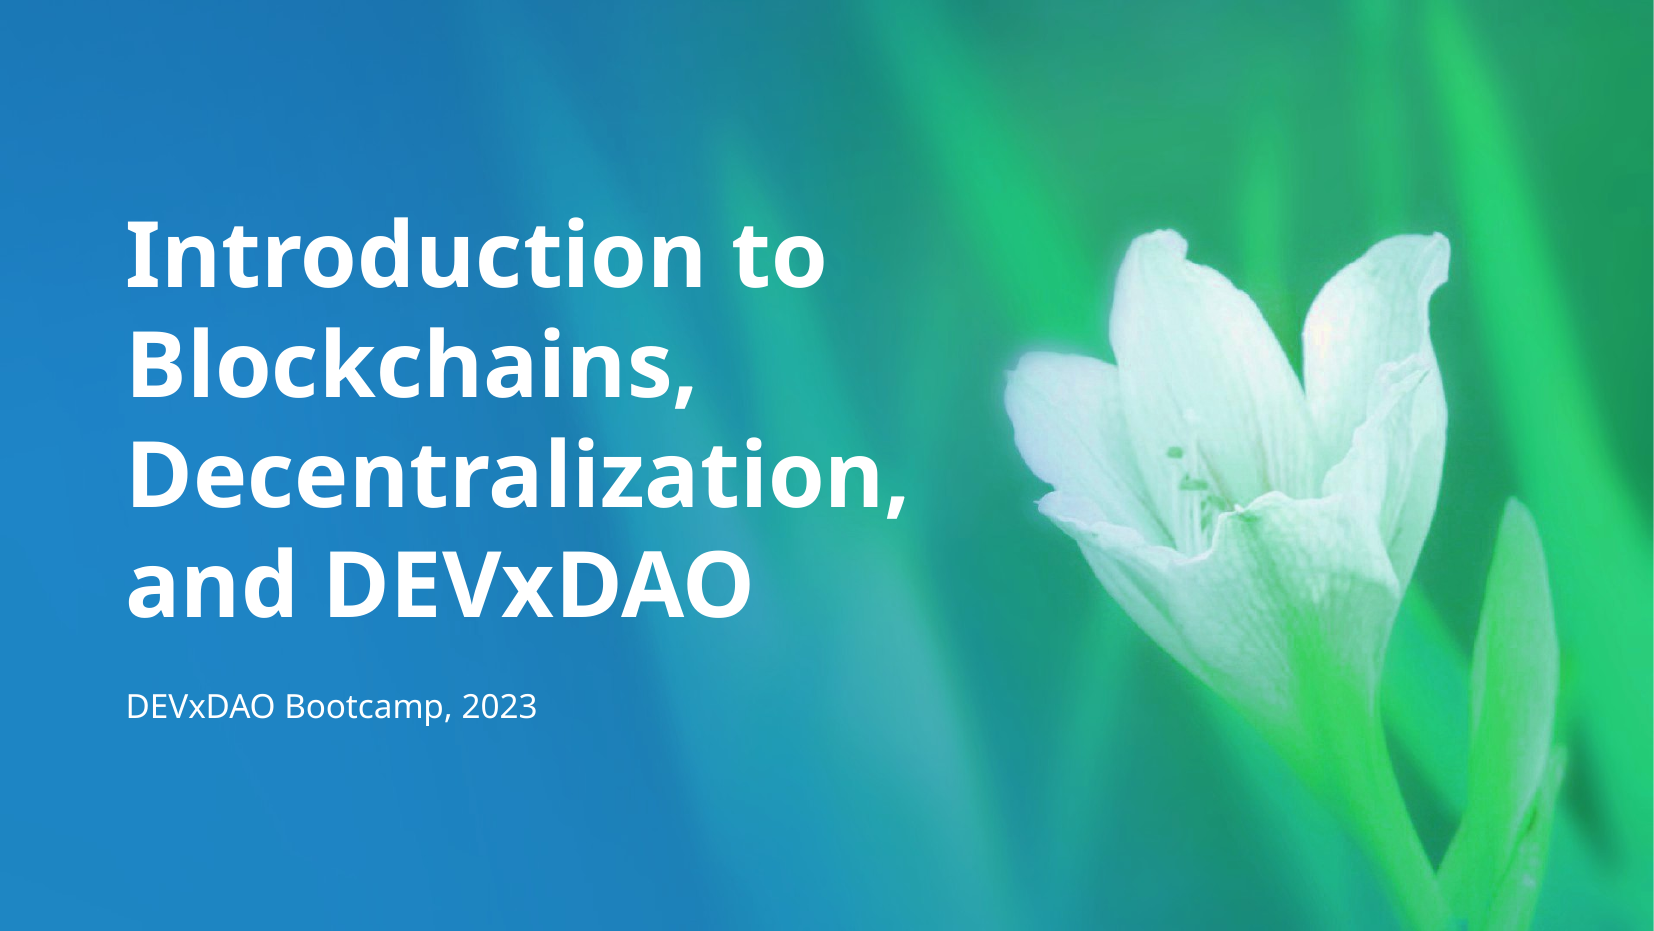

Introduction to Blockchains, Decentralization,
and DEVxDAO
DEVxDAO Bootcamp, 2023